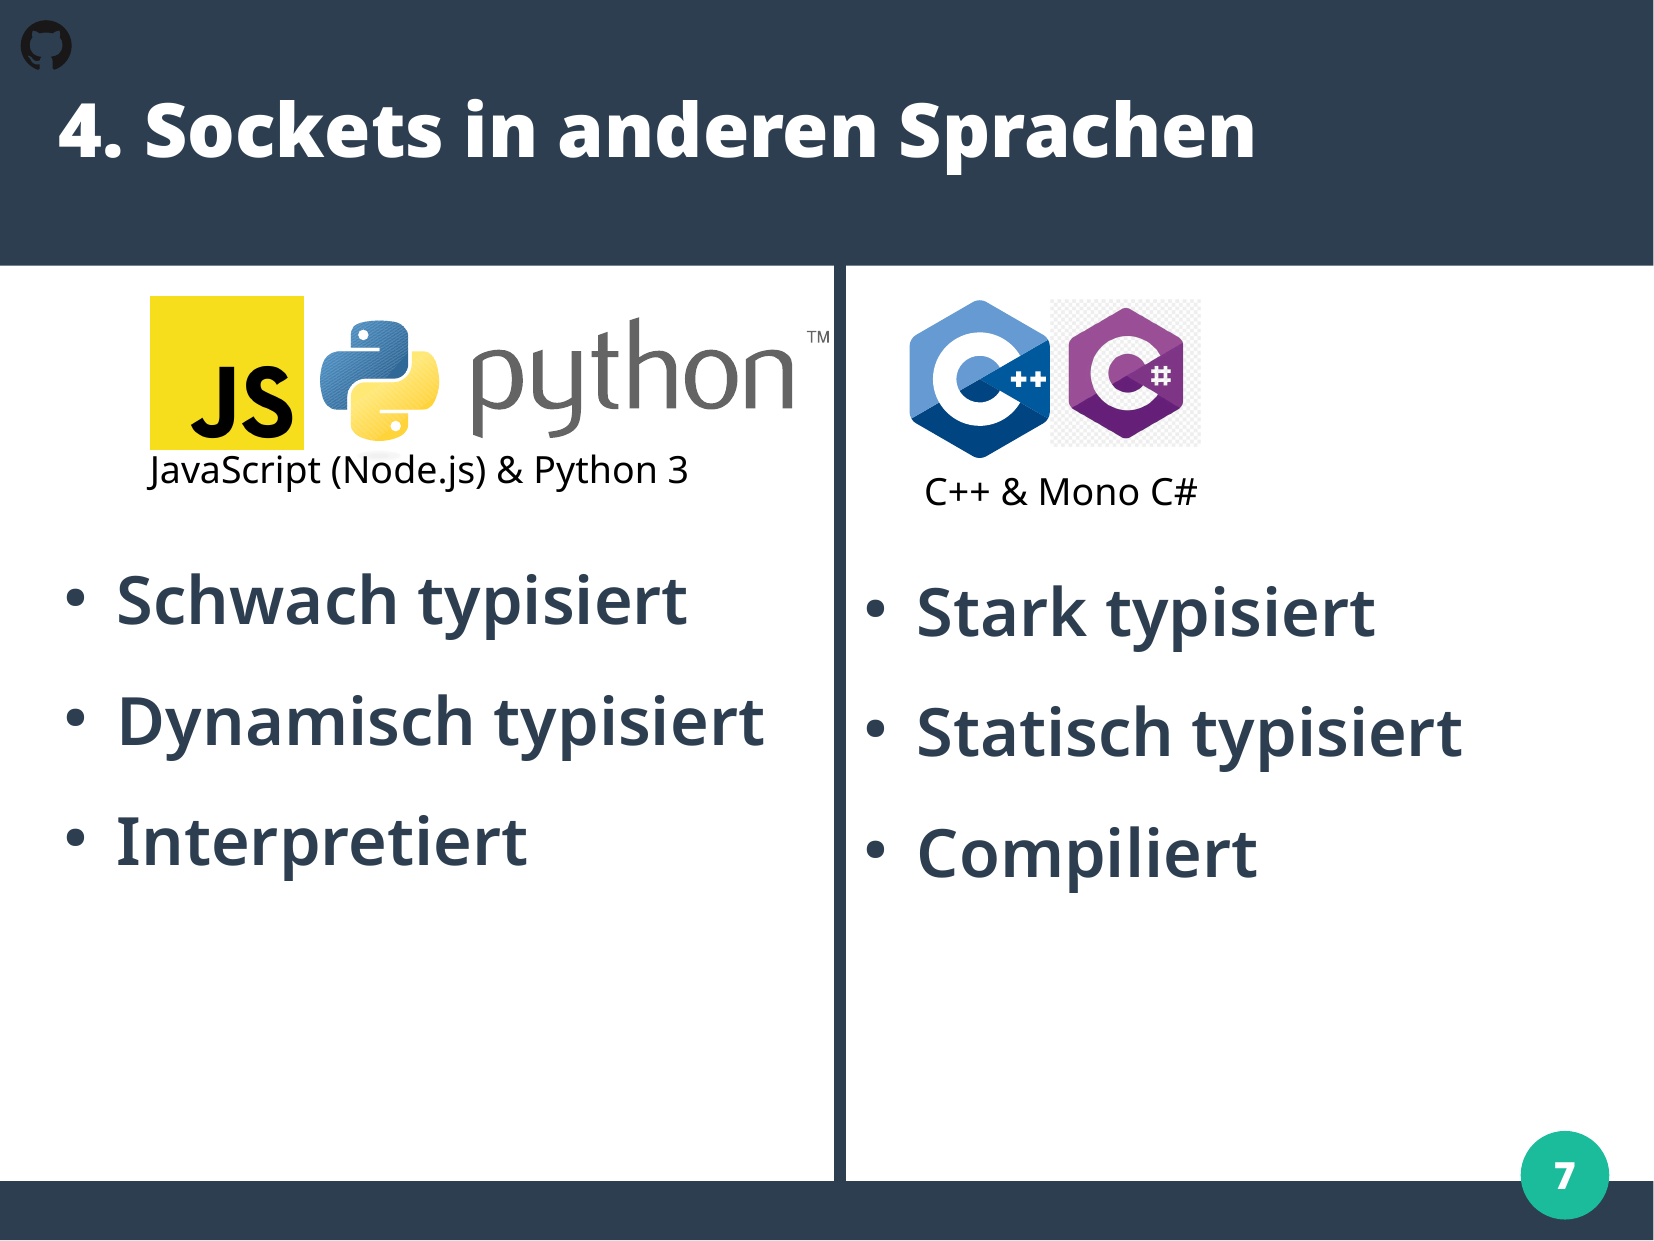

# 4. Sockets in anderen Sprachen
Schwach typisiert
Dynamisch typisiert
Interpretiert
Stark typisiert
Statisch typisiert
Compiliert
JavaScript (Node.js) & Python 3
C++ & Mono C#
7